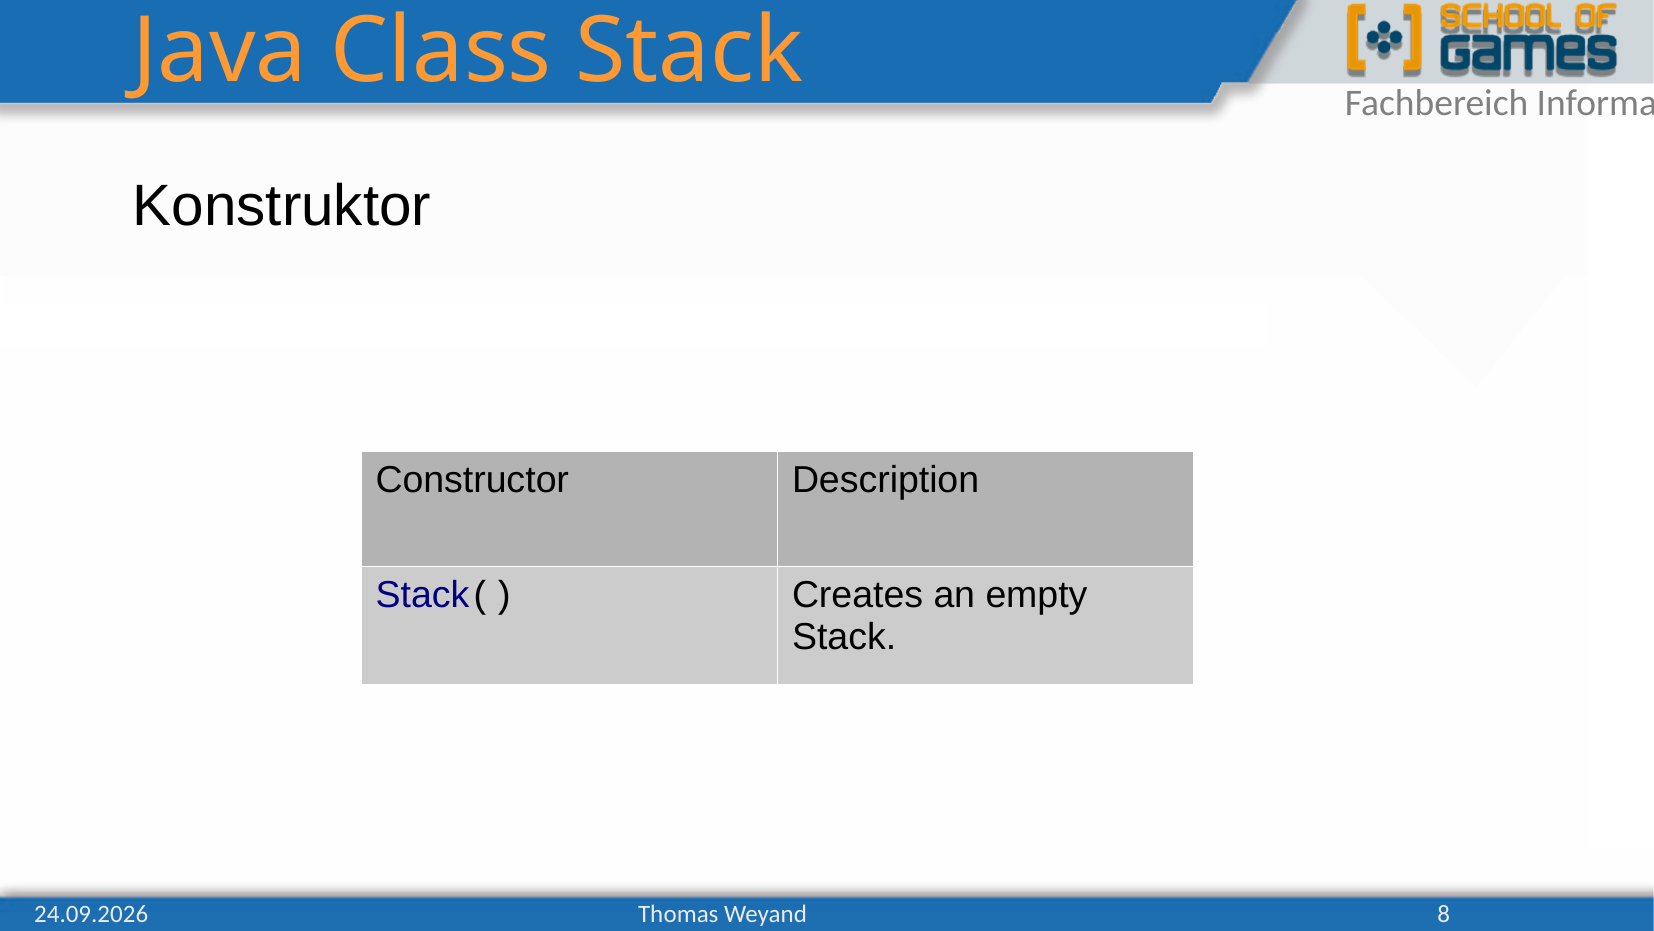

Java Class Stack
Konstruktor
| Constructor | Description |
| --- | --- |
| Stack() | Creates an empty Stack. |
Thomas Weyand